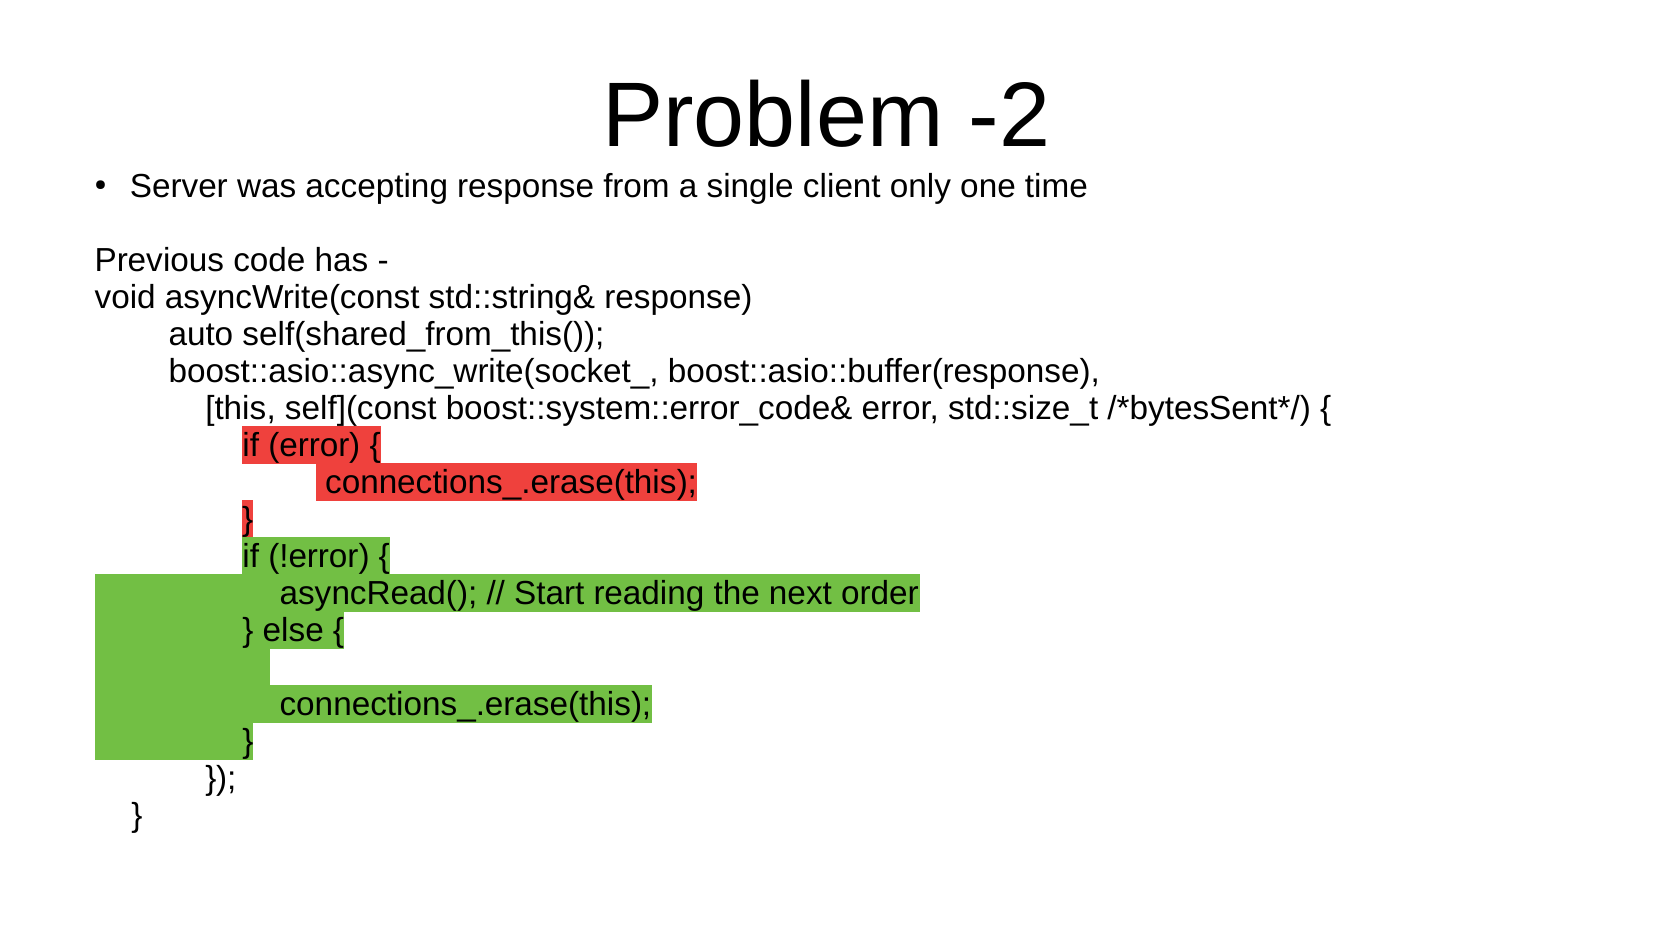

# Problem -2
Server was accepting response from a single client only one time
Previous code has -
void asyncWrite(const std::string& response)
 auto self(shared_from_this());
 boost::asio::async_write(socket_, boost::asio::buffer(response),
 [this, self](const boost::system::error_code& error, std::size_t /*bytesSent*/) {
 if (error) {
			 connections_.erase(this);
		}
 if (!error) {
 asyncRead(); // Start reading the next order
 } else {
 connections_.erase(this);
 }
 });
 }